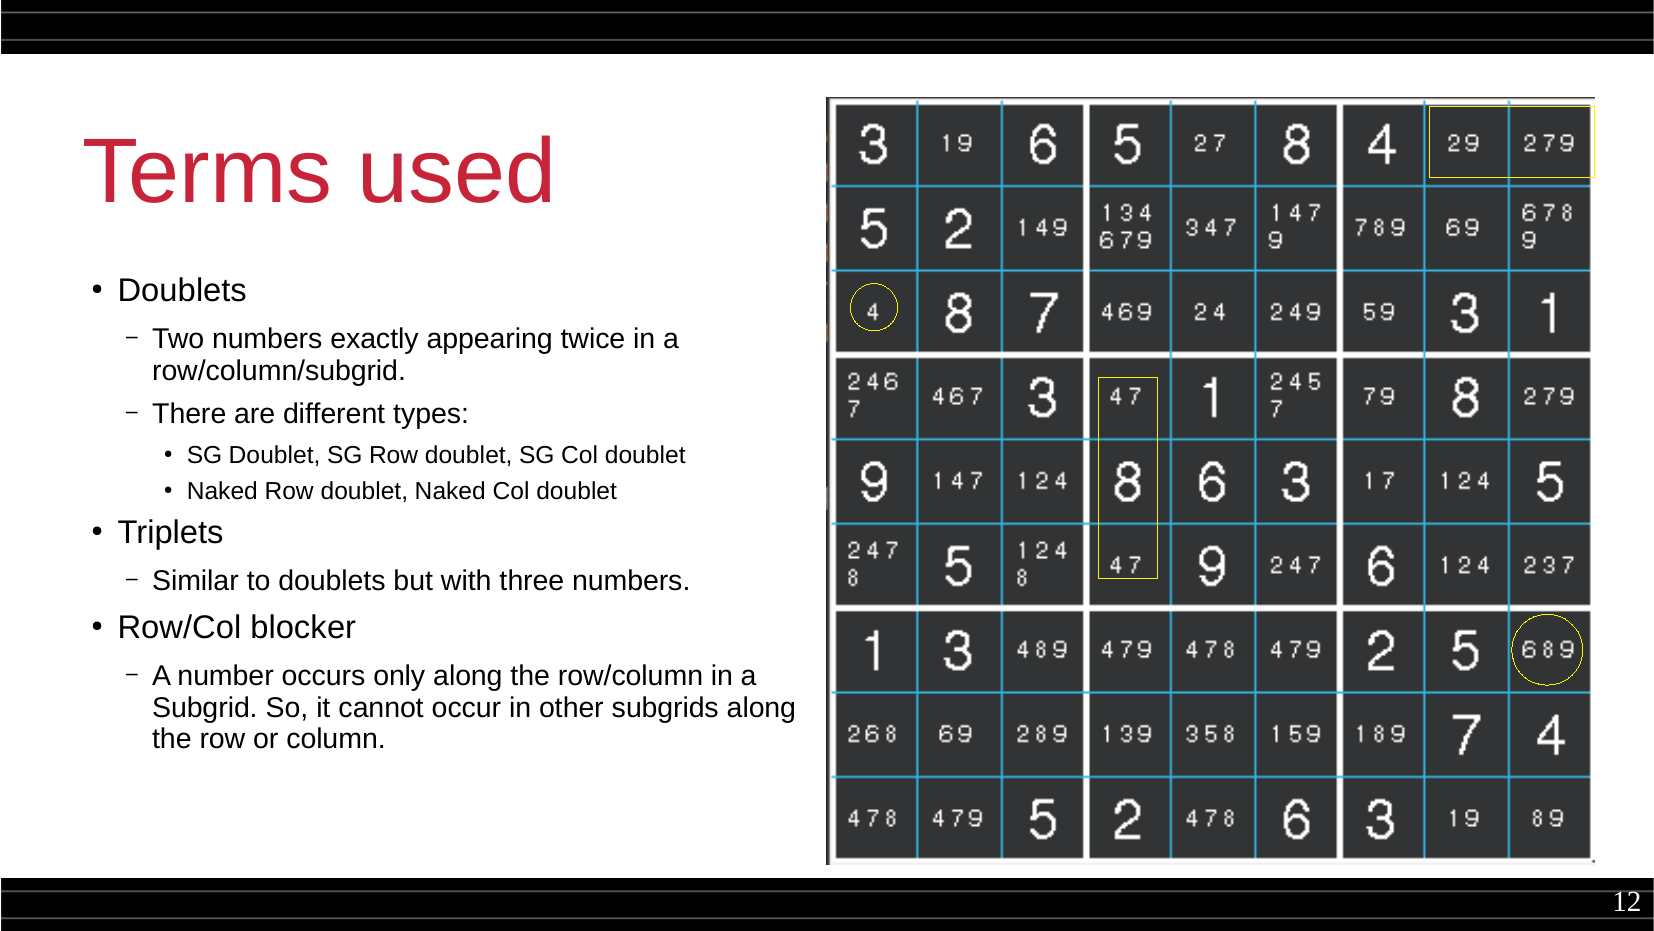

# Terms used
Doublets
Two numbers exactly appearing twice in a row/column/subgrid.
There are different types:
SG Doublet, SG Row doublet, SG Col doublet
Naked Row doublet, Naked Col doublet
Triplets
Similar to doublets but with three numbers.
Row/Col blocker
A number occurs only along the row/column in a Subgrid. So, it cannot occur in other subgrids along the row or column.